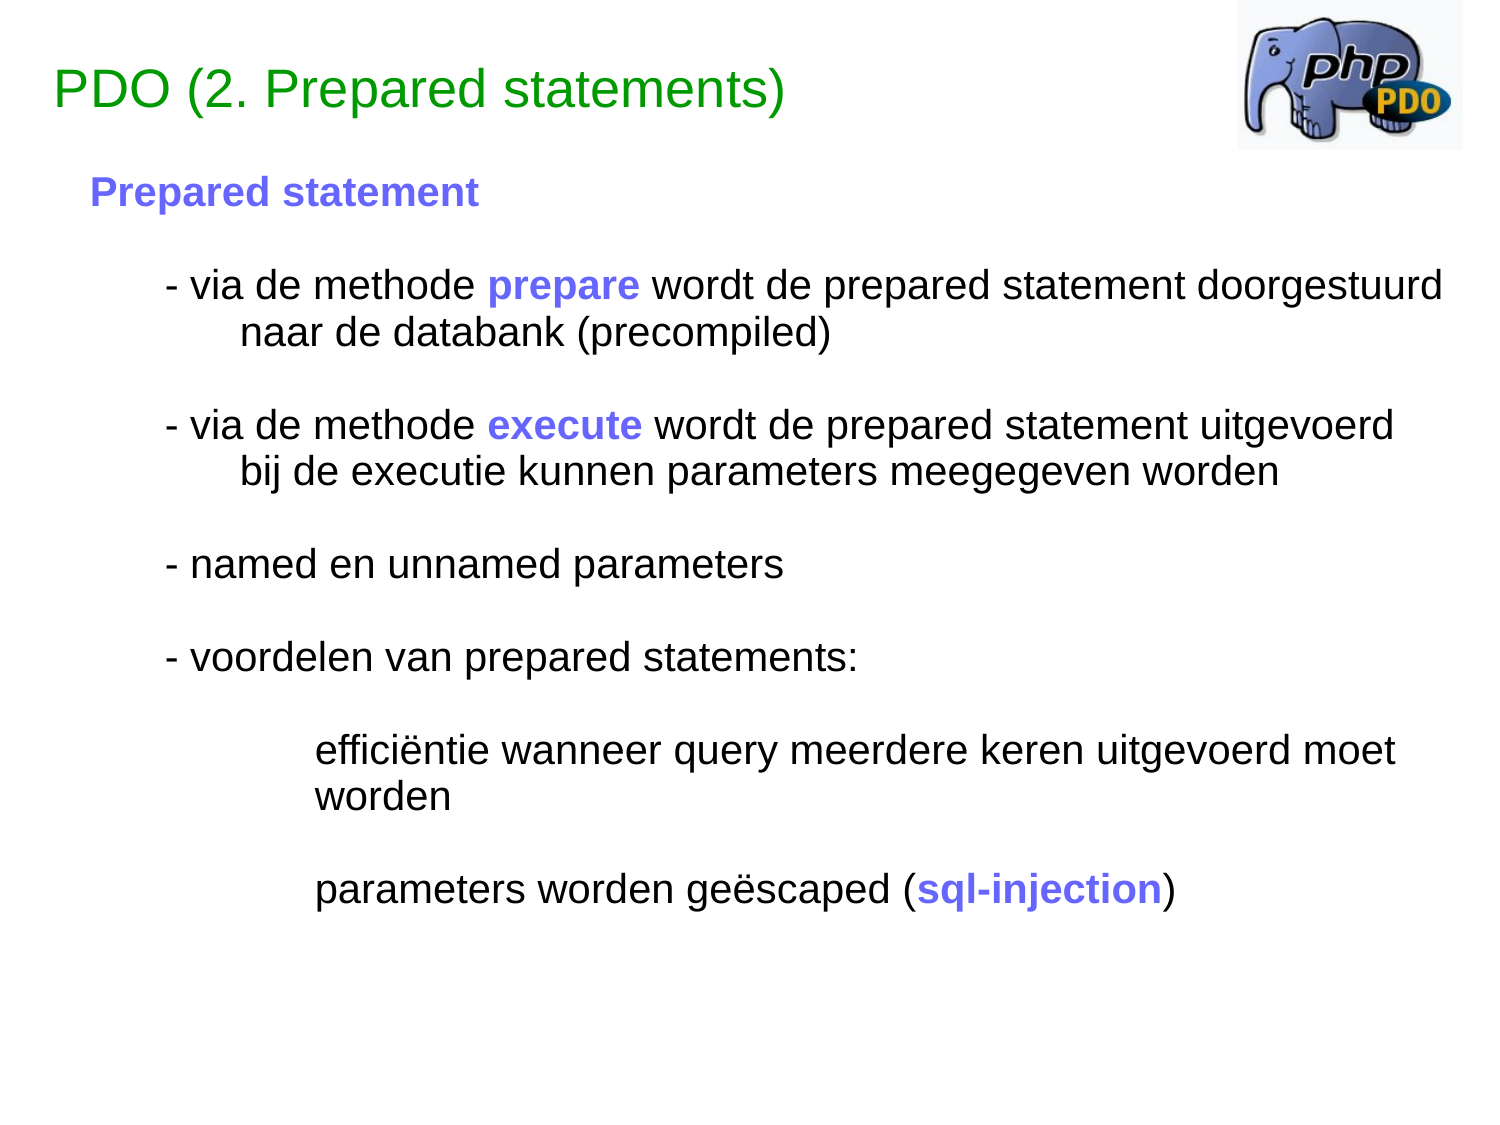

PDO (2. Prepared statements)
Prepared statement
	- via de methode prepare wordt de prepared statement doorgestuurd 			naar de databank (precompiled)
	- via de methode execute wordt de prepared statement uitgevoerd
		bij de executie kunnen parameters meegegeven worden
	- named en unnamed parameters
	- voordelen van prepared statements:
			efficiëntie wanneer query meerdere keren uitgevoerd moet
			worden
			parameters worden geëscaped (sql-injection)